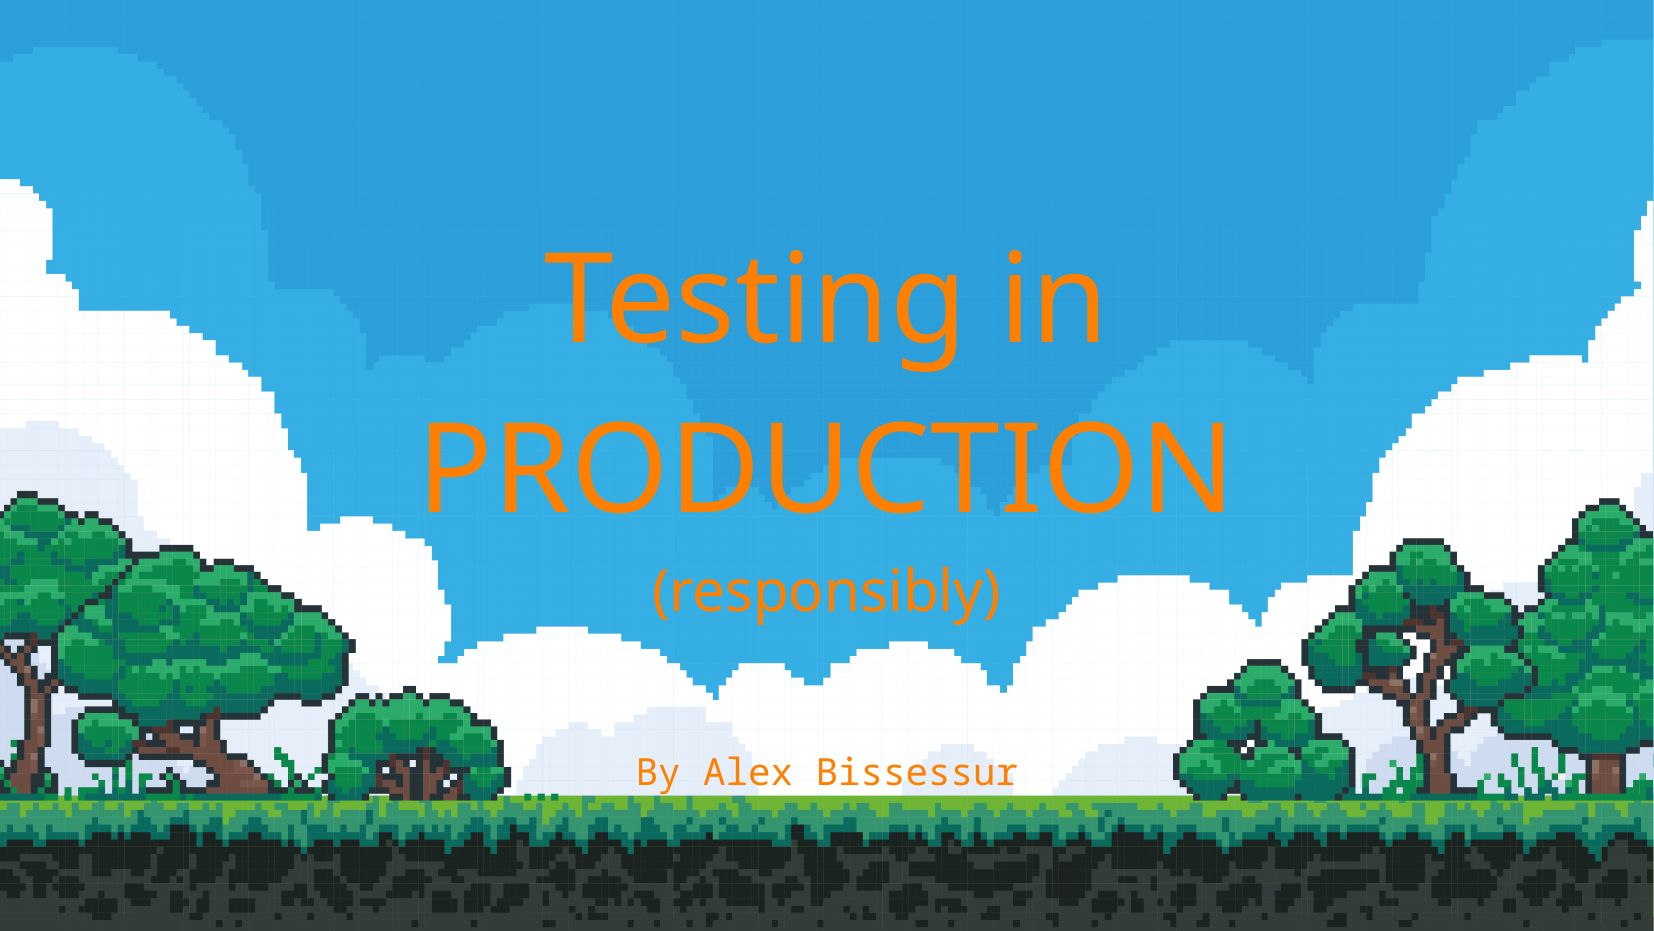

Testing in
PRODUCTION
(responsibly)
By Alex Bissessur